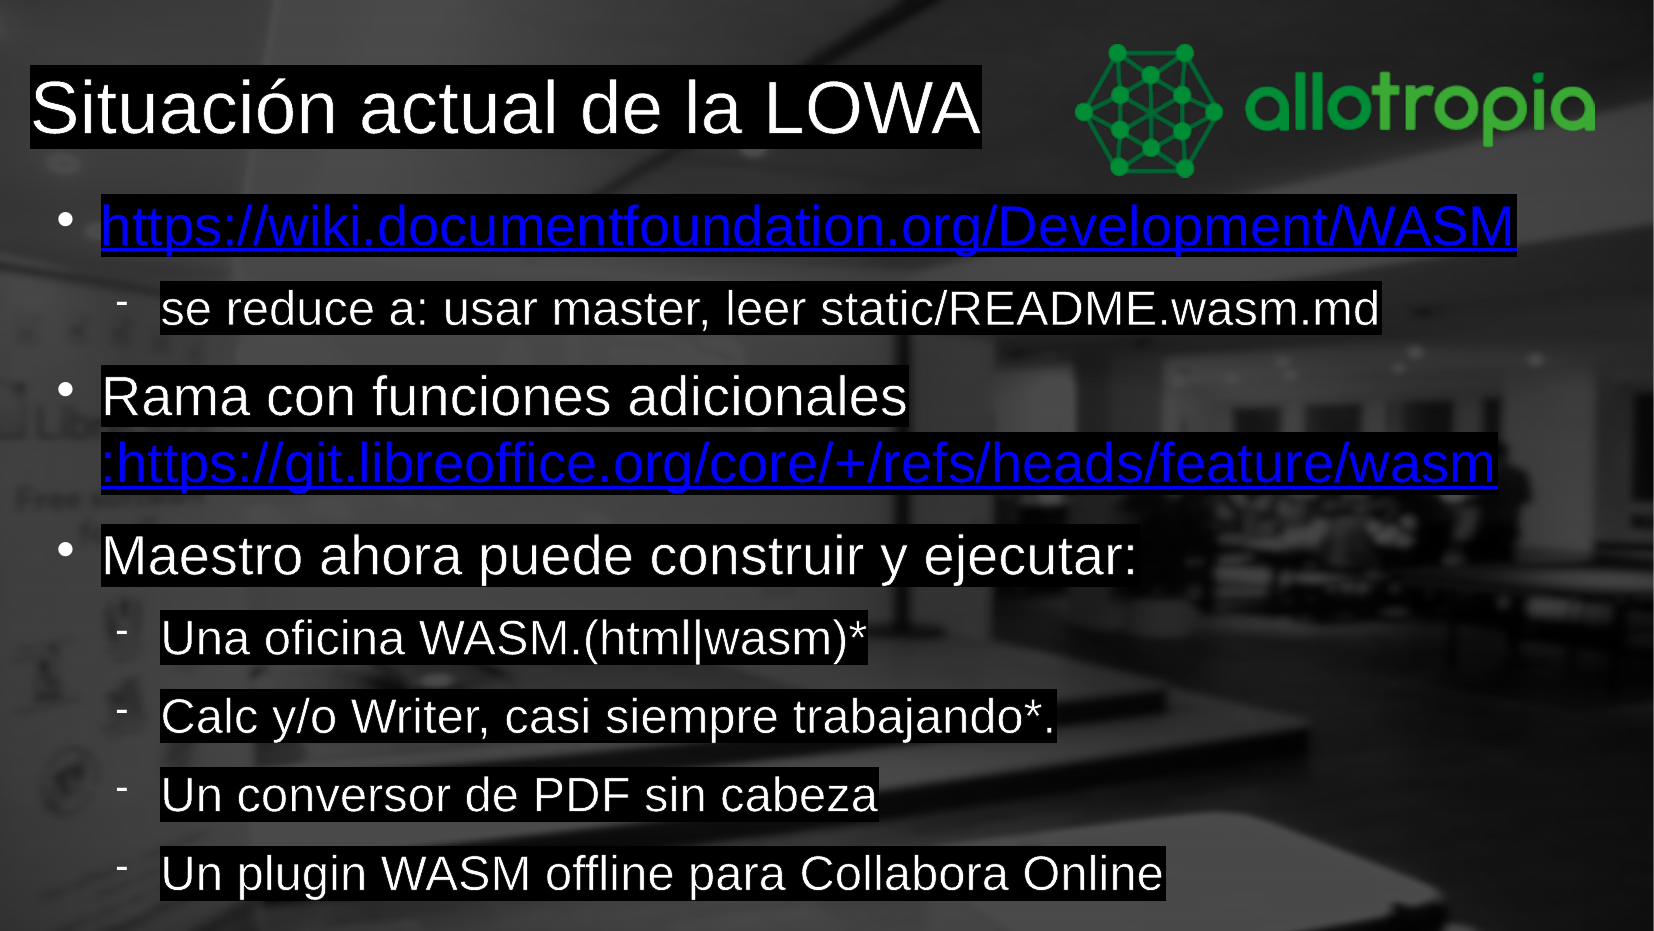

# Situación actual de la LOWA
https://wiki.documentfoundation.org/Development/WASM
se reduce a: usar master, leer static/README.wasm.md
Rama con funciones adicionales:https://git.libreoffice.org/core/+/refs/heads/feature/wasm
Maestro ahora puede construir y ejecutar:
Una oficina WASM.(html|wasm)*
Calc y/o Writer, casi siempre trabajando*.
Un conversor de PDF sin cabeza
Un plugin WASM offline para Collabora Online